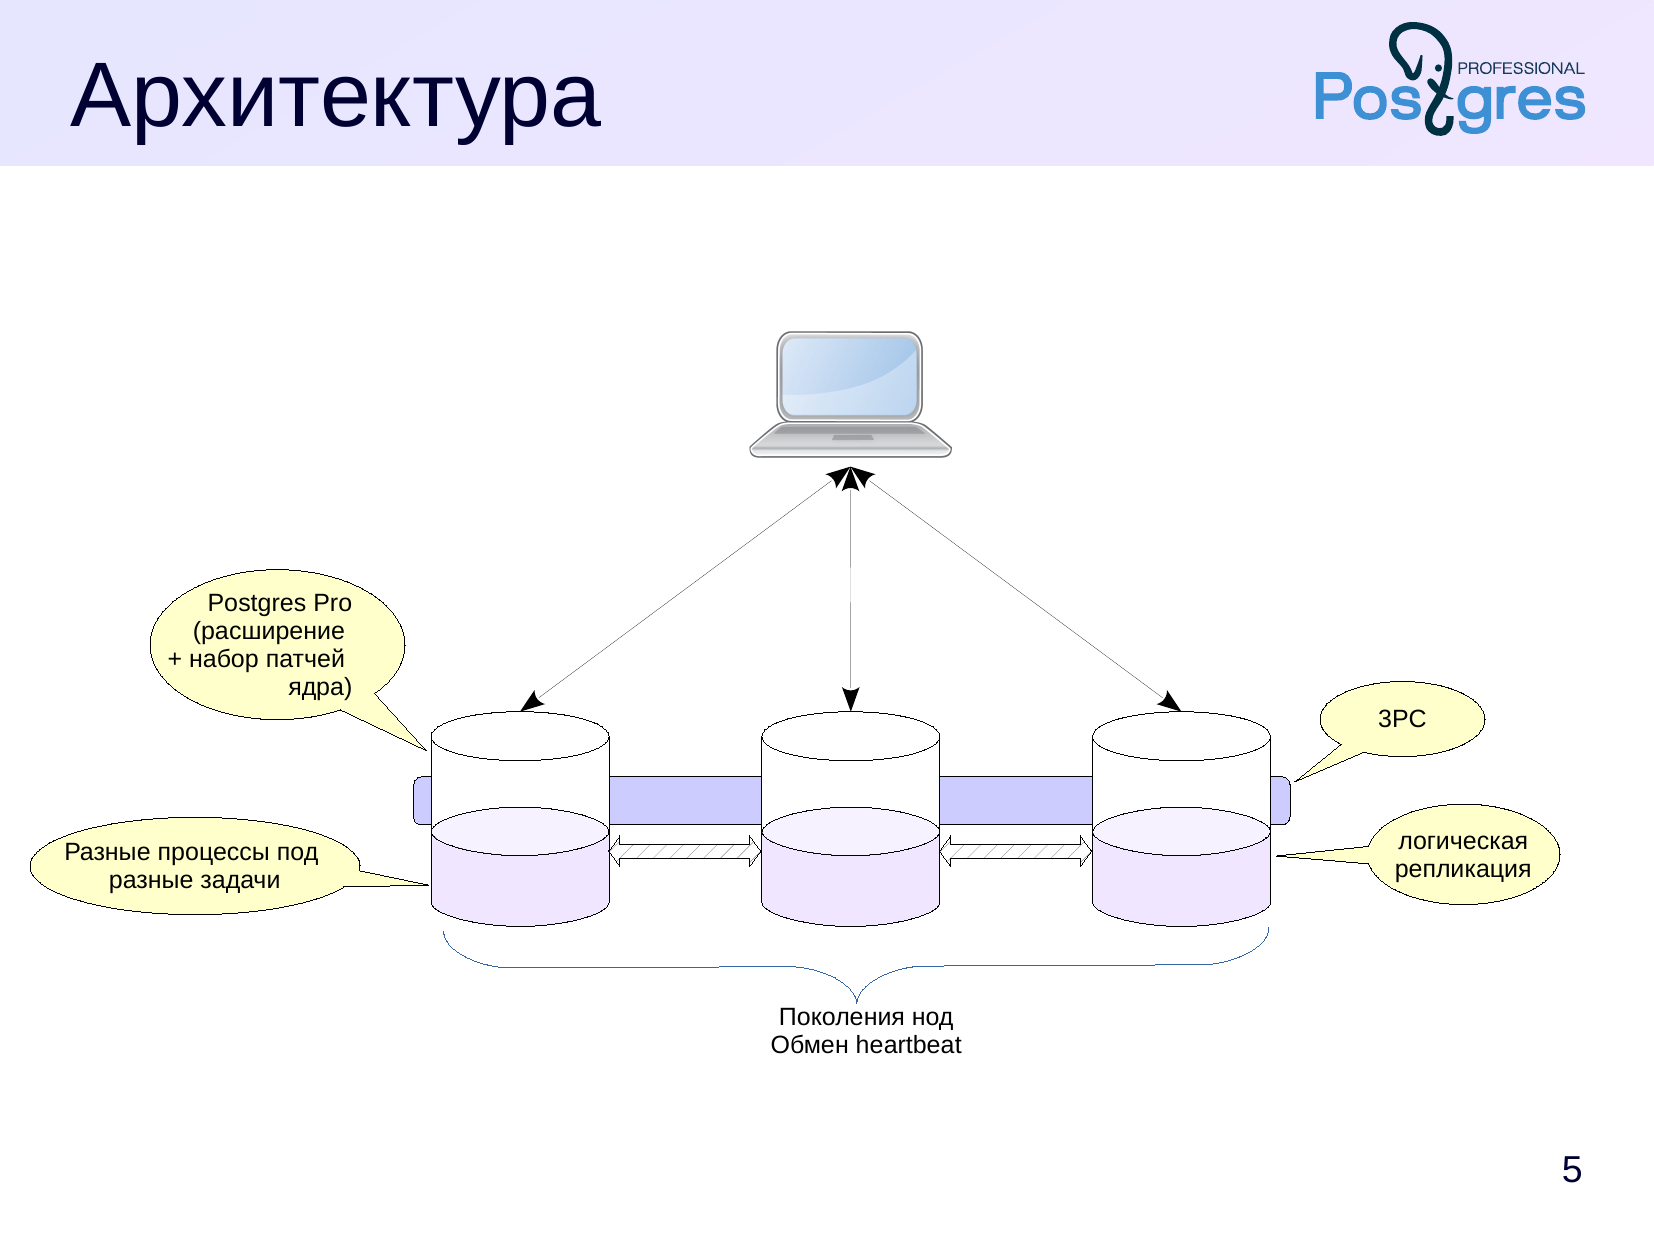

# Архитектура
Postgres Pro
(расширение
+ набор патчей
ядра)
3PC
логическая
репликация
Разные процессы под
разные задачи
Поколения нод
Обмен heartbeat